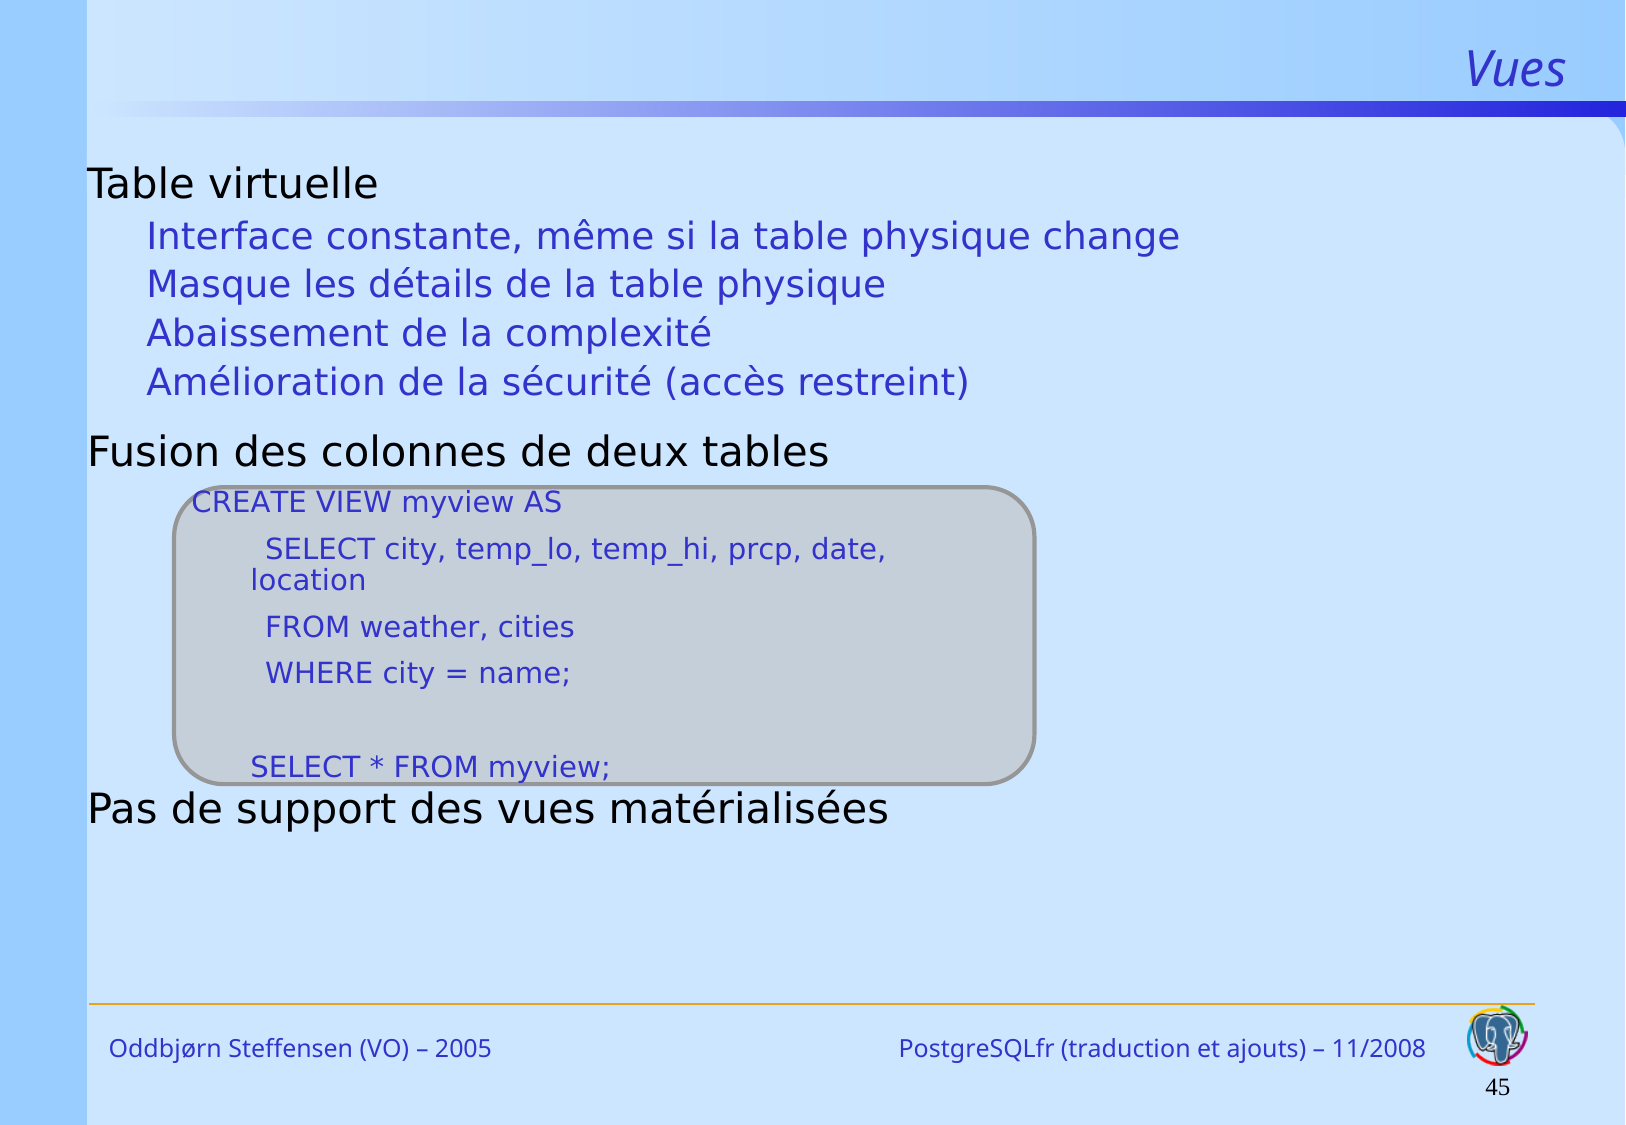

# Vues
Table virtuelle
Interface constante, même si la table physique change
Masque les détails de la table physique
Abaissement de la complexité
Amélioration de la sécurité (accès restreint)
Fusion des colonnes de deux tables
Pas de support des vues matérialisées
CREATE VIEW myview AS
	SELECT city, temp_lo, temp_hi, prcp, date, location
	FROM weather, cities
	WHERE city = name;
SELECT * FROM myview;